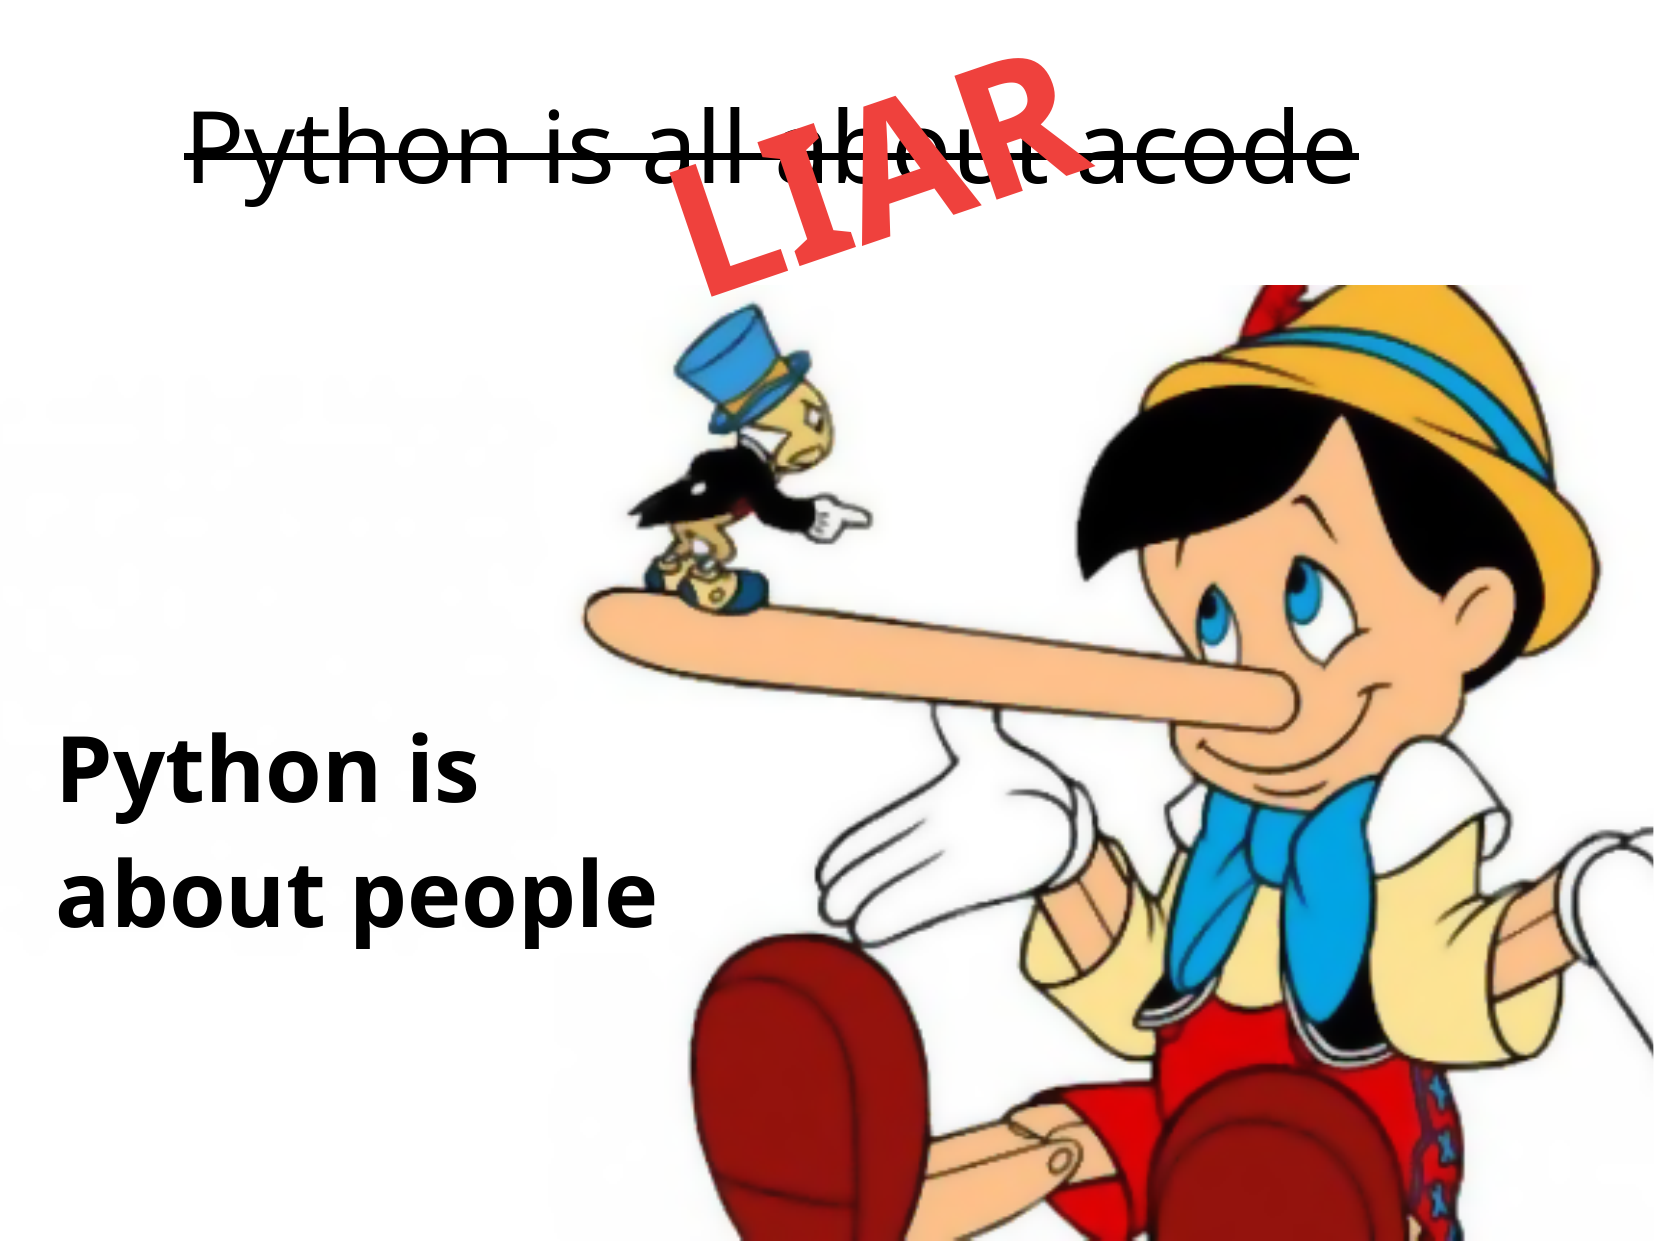

LIAR
Python is all about acode
Python is
about people